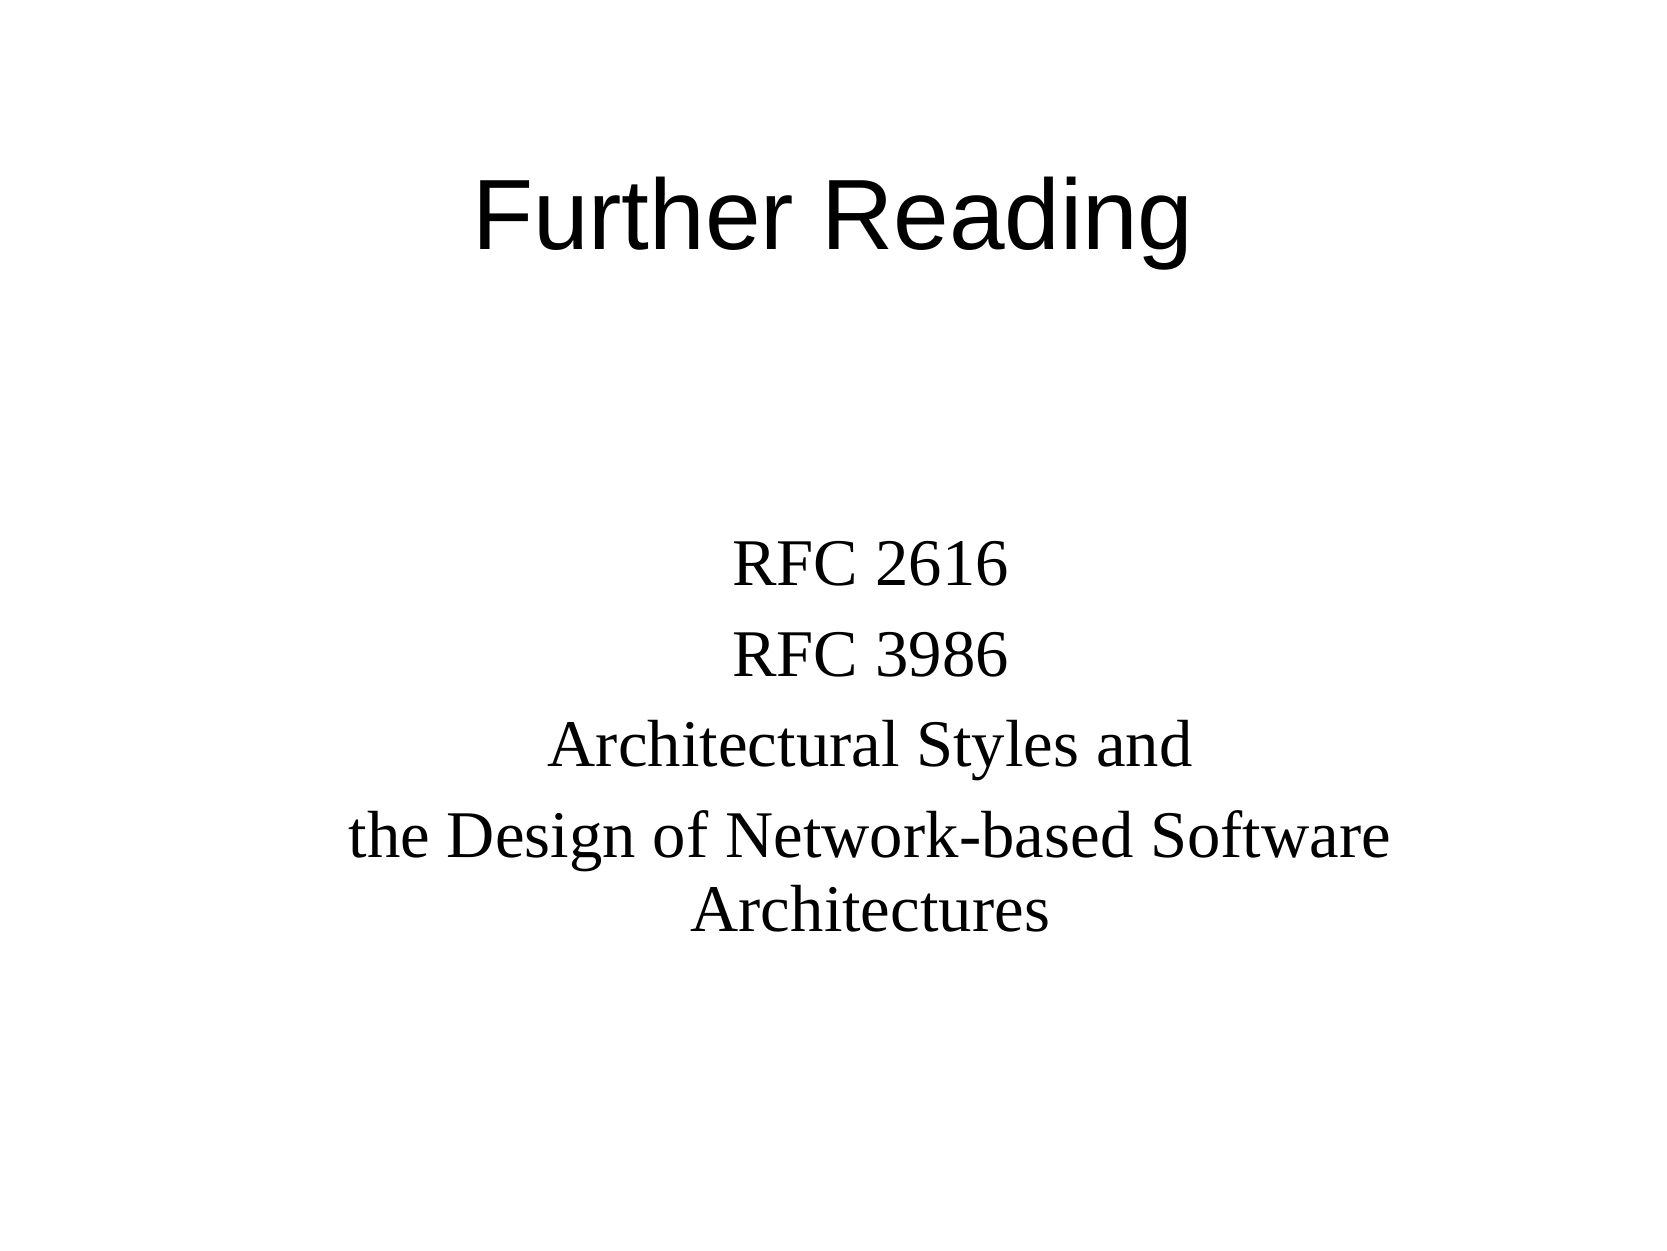

# Further Reading
RFC 2616
RFC 3986
Architectural Styles and
the Design of Network-based Software Architectures